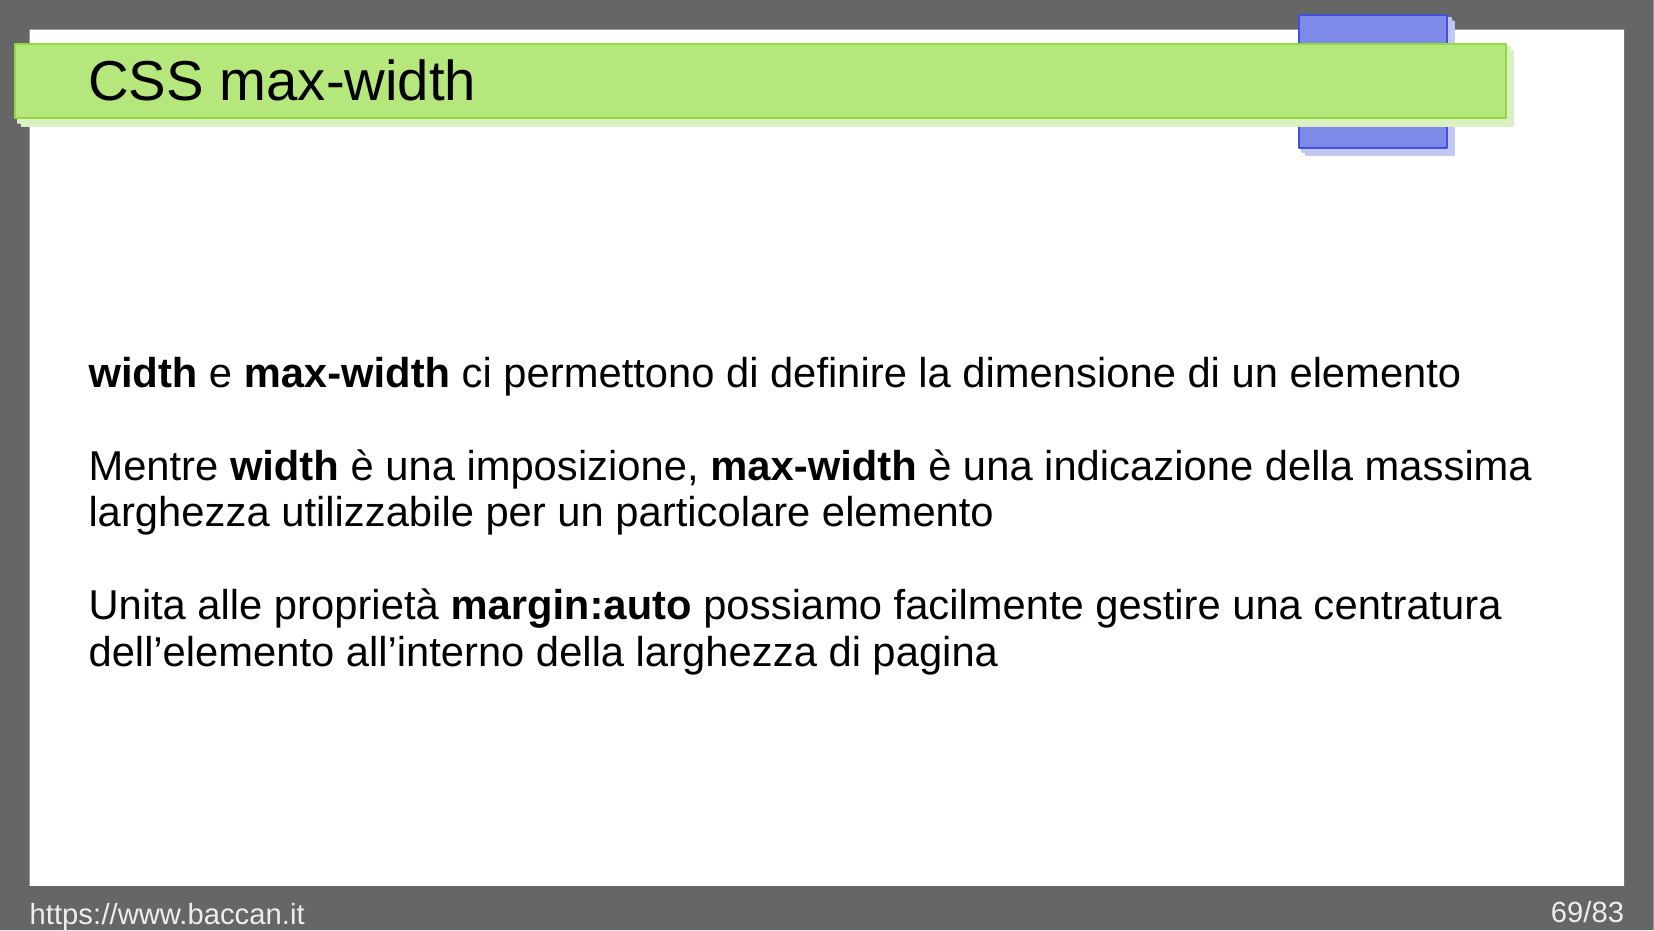

# CSS max-width
width e max-width ci permettono di definire la dimensione di un elemento
Mentre width è una imposizione, max-width è una indicazione della massima larghezza utilizzabile per un particolare elemento
Unita alle proprietà margin:auto possiamo facilmente gestire una centratura dell’elemento all’interno della larghezza di pagina
69
https://www.baccan.it